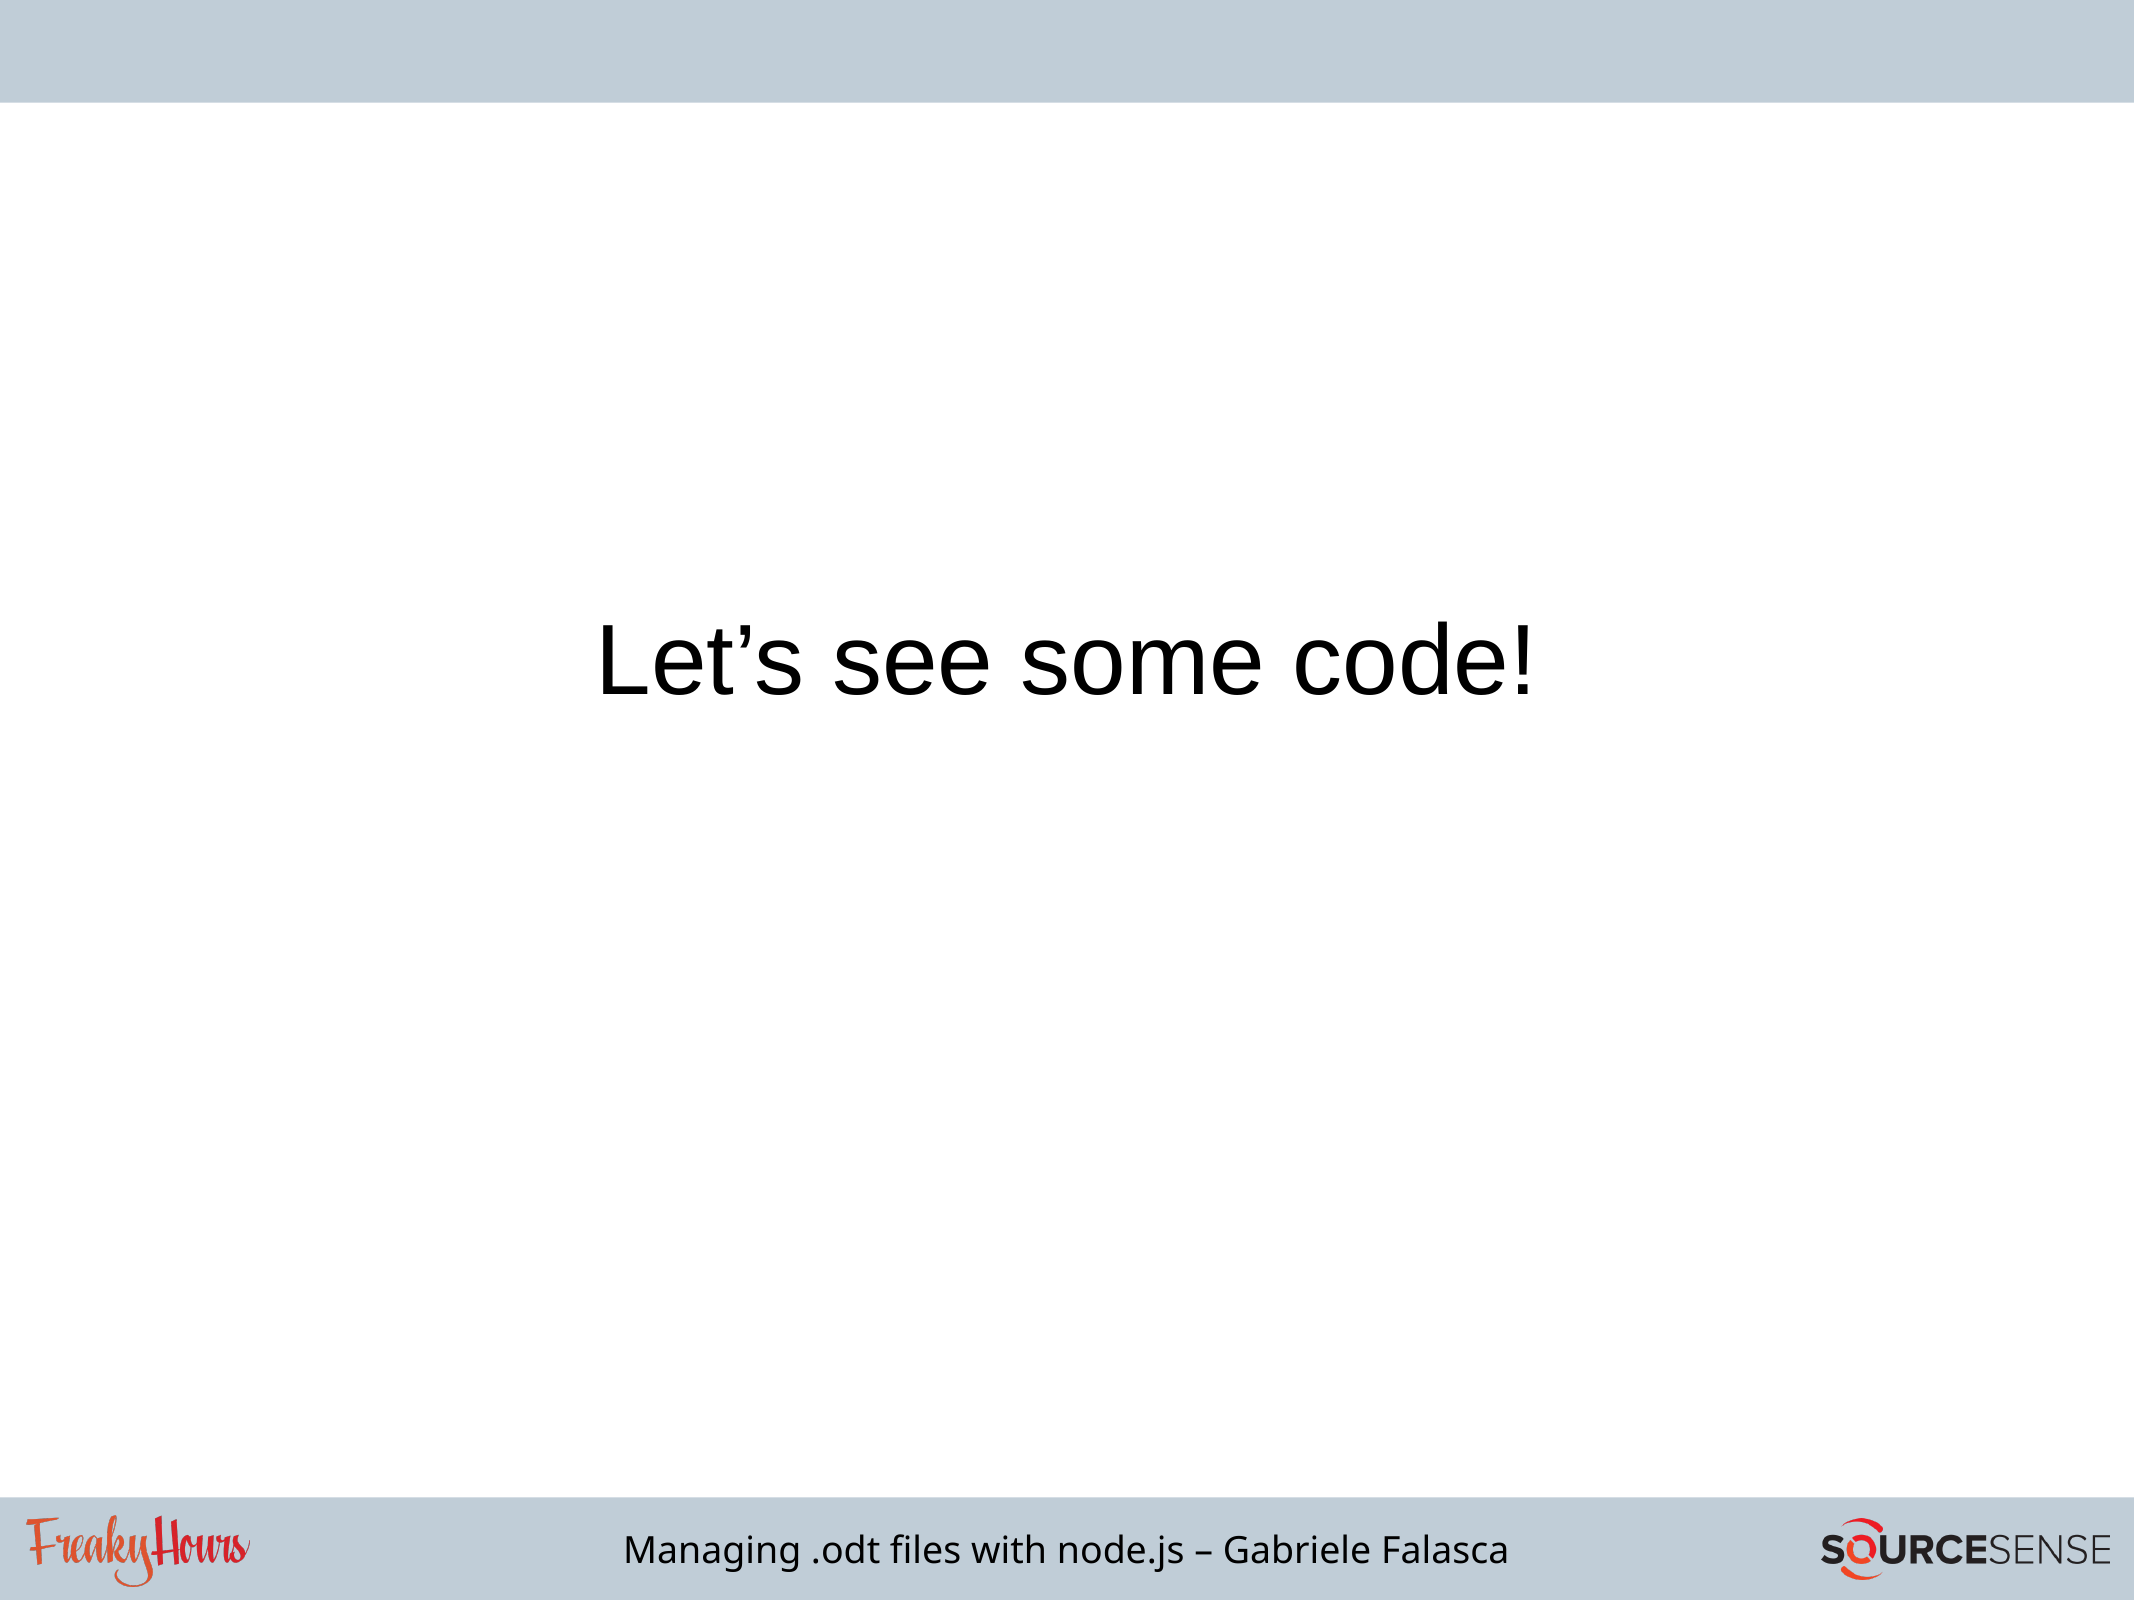

Let’s see some code!
# Managing .odt files with node.js – Gabriele Falasca